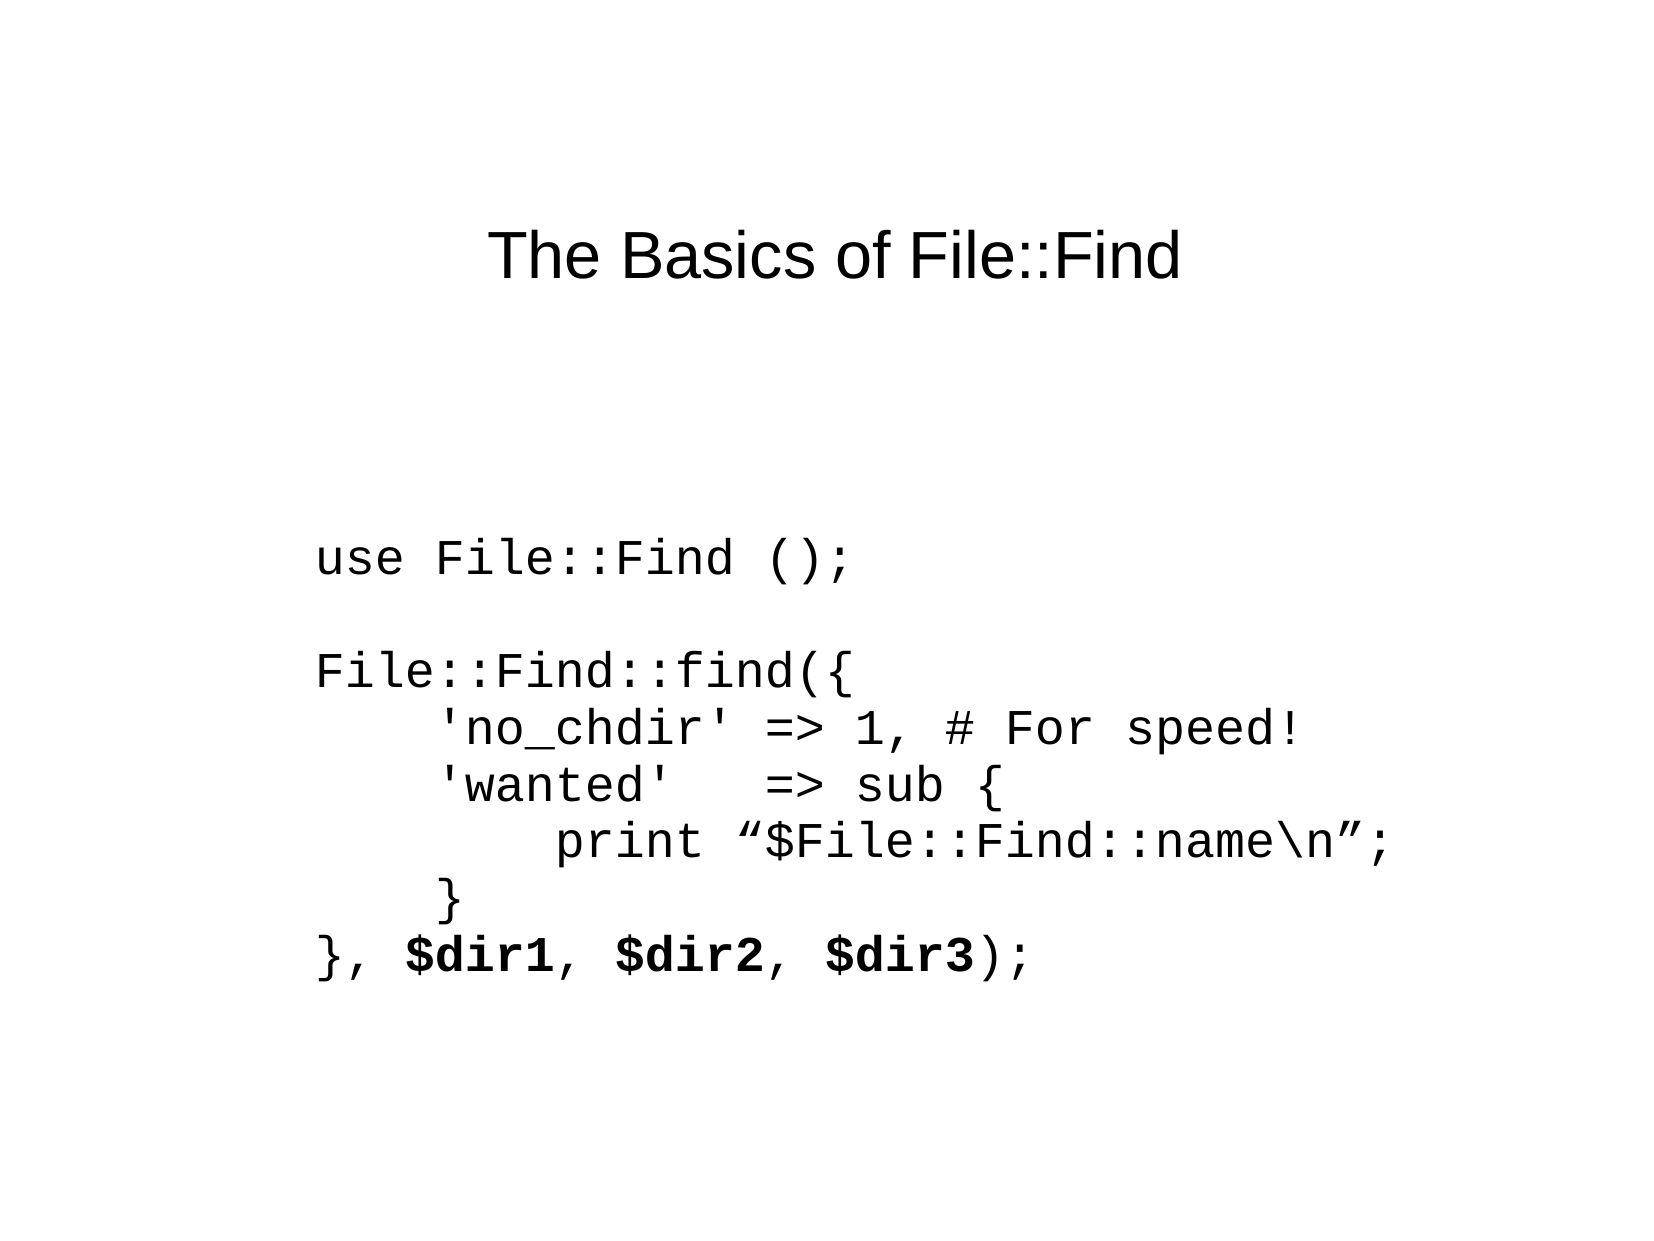

The Basics of File::Find
use File::Find ();
File::Find::find({
 'no_chdir' => 1, # For speed!
 'wanted' => sub {
 print “$File::Find::name\n”;
 }
}, $dir1, $dir2, $dir3);